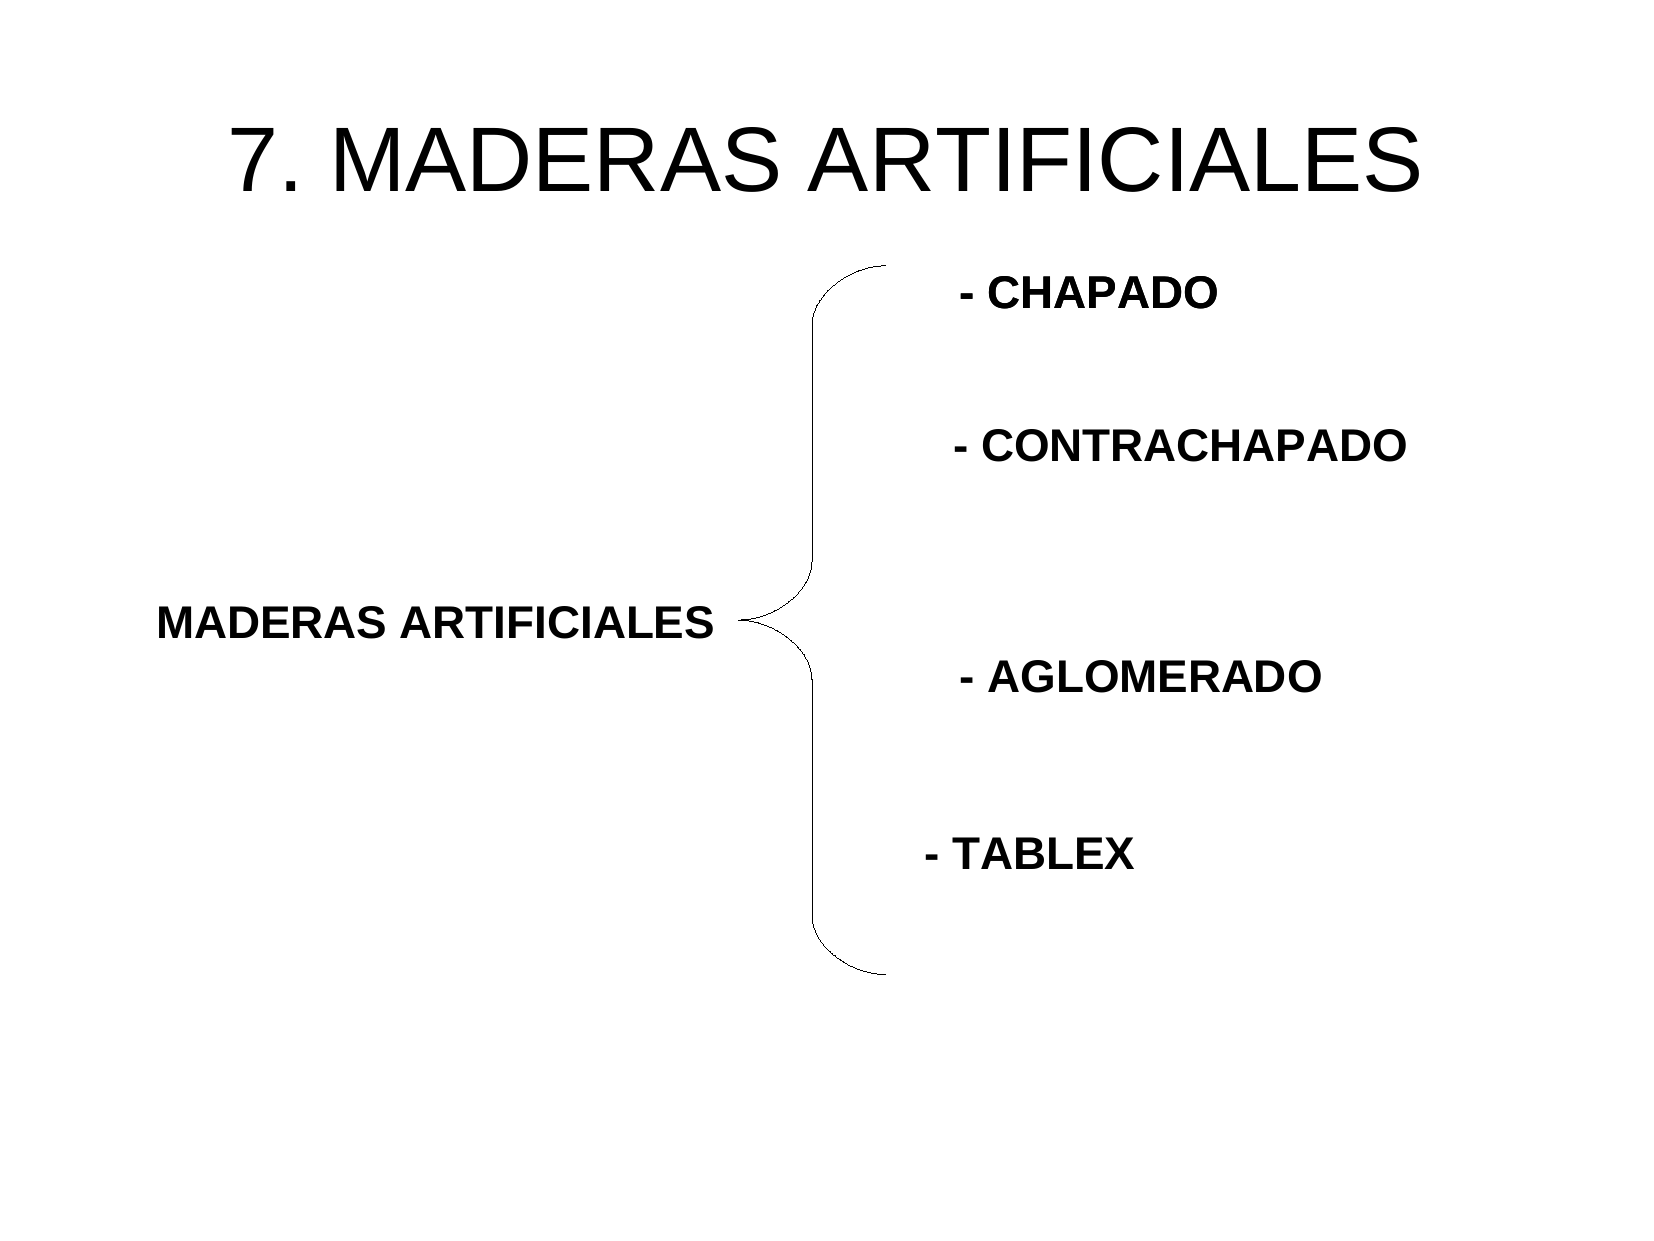

# 7. MADERAS ARTIFICIALES
- CHAPADO
- CHAPADO
- CONTRACHAPADO
MADERAS ARTIFICIALES
- AGLOMERADO
- TABLEX